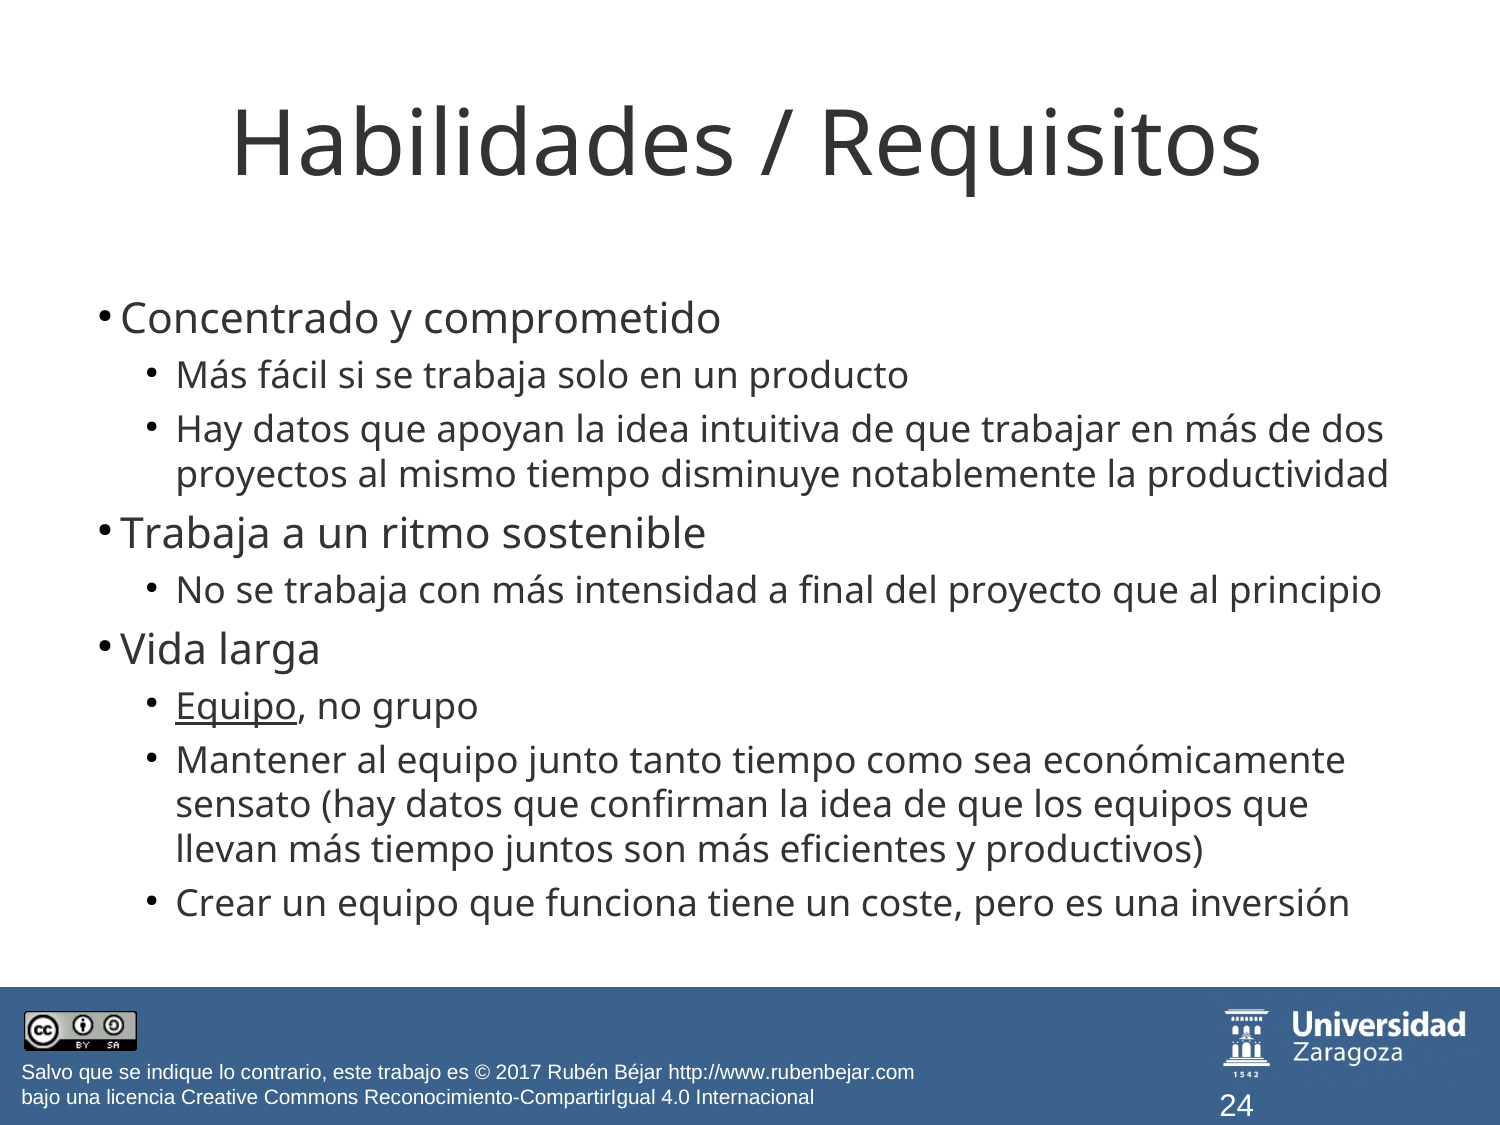

# Habilidades / Requisitos
Concentrado y comprometido
Más fácil si se trabaja solo en un producto
Hay datos que apoyan la idea intuitiva de que trabajar en más de dos proyectos al mismo tiempo disminuye notablemente la productividad
Trabaja a un ritmo sostenible
No se trabaja con más intensidad a final del proyecto que al principio
Vida larga
Equipo, no grupo
Mantener al equipo junto tanto tiempo como sea económicamente sensato (hay datos que confirman la idea de que los equipos que llevan más tiempo juntos son más eficientes y productivos)
Crear un equipo que funciona tiene un coste, pero es una inversión